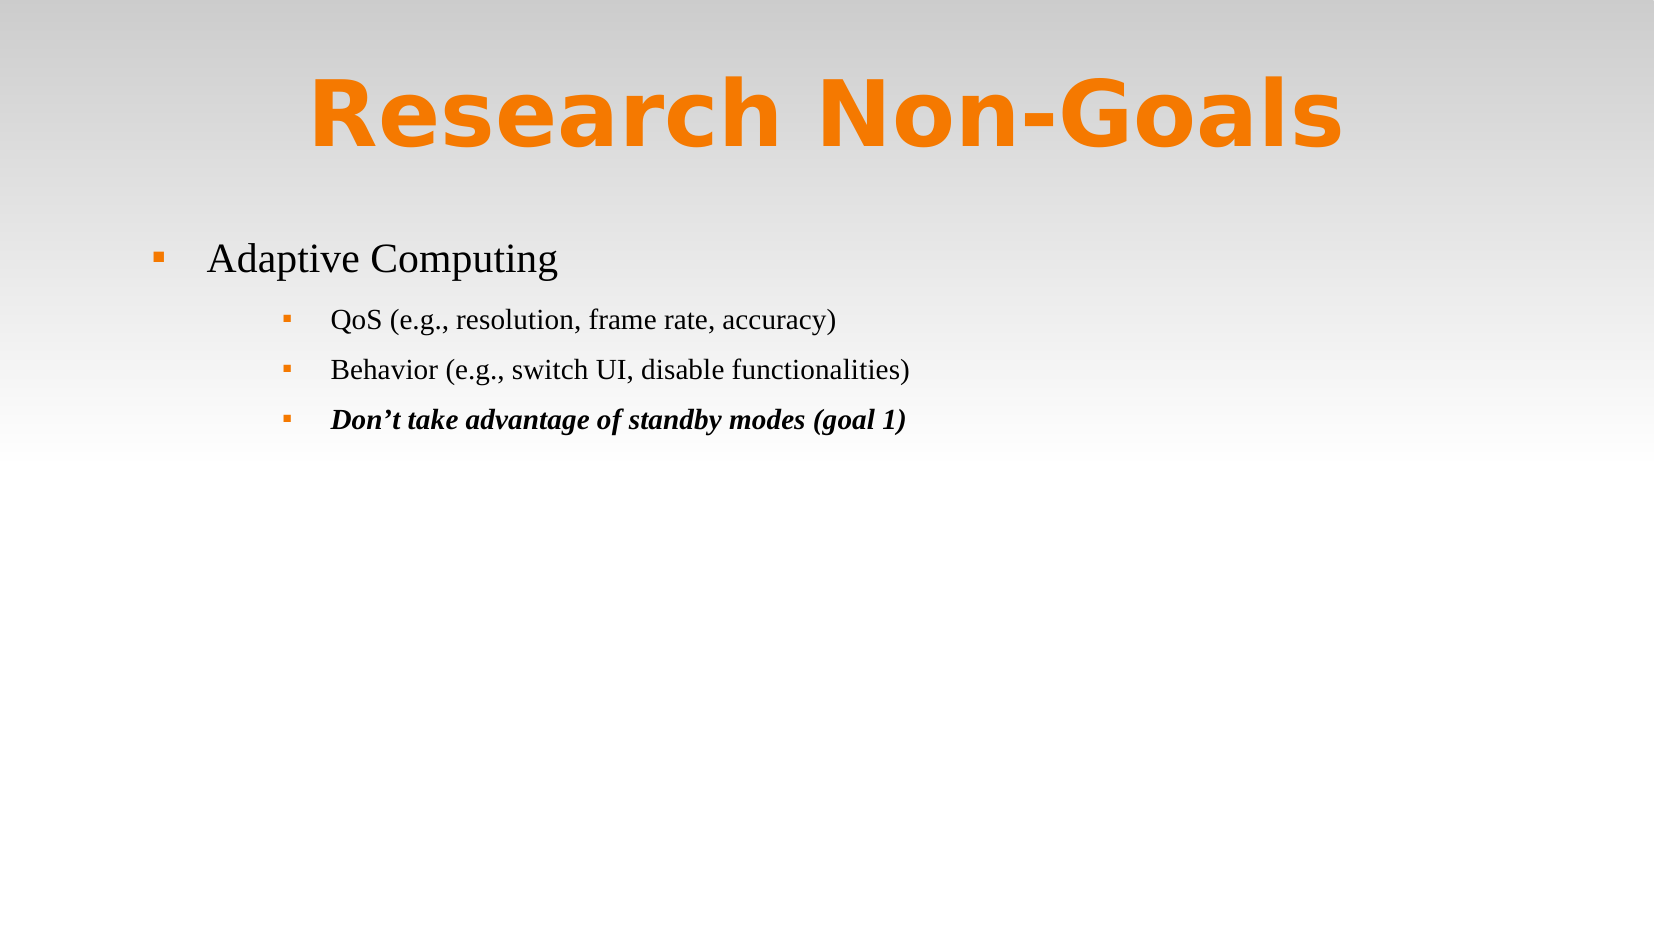

# Research Non-Goals
Adaptive Computing
QoS (e.g., resolution, frame rate, accuracy)
Behavior (e.g., switch UI, disable functionalities)
Don’t take advantage of standby modes (goal 1)